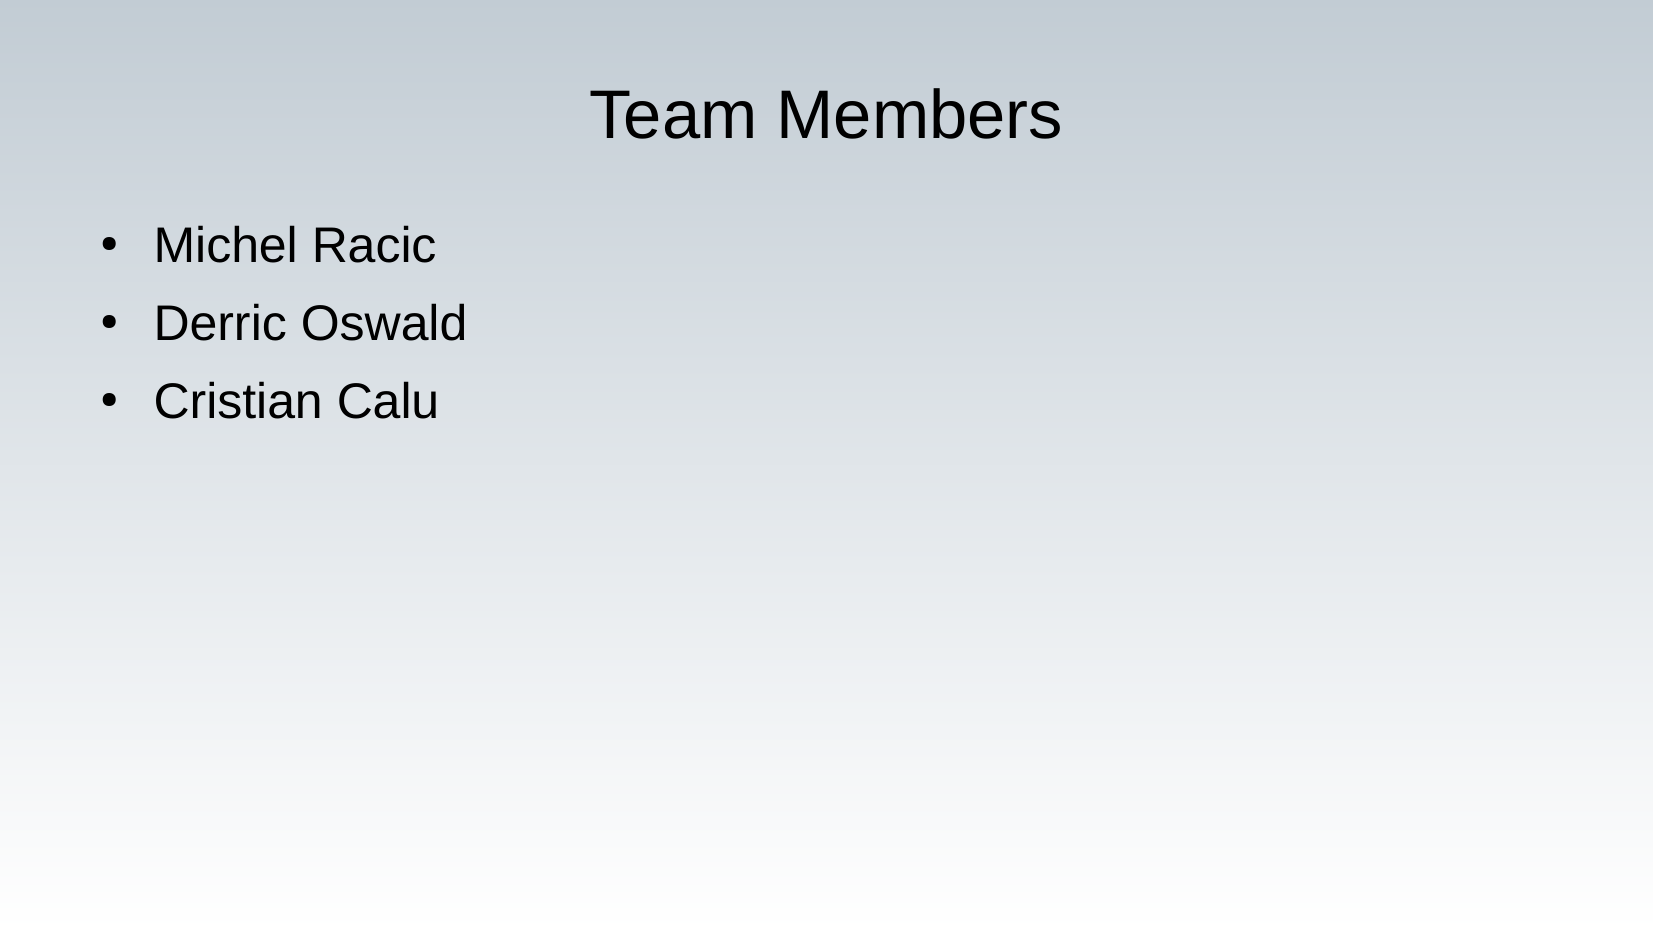

# Team Members
Michel Racic
Derric Oswald
Cristian Calu